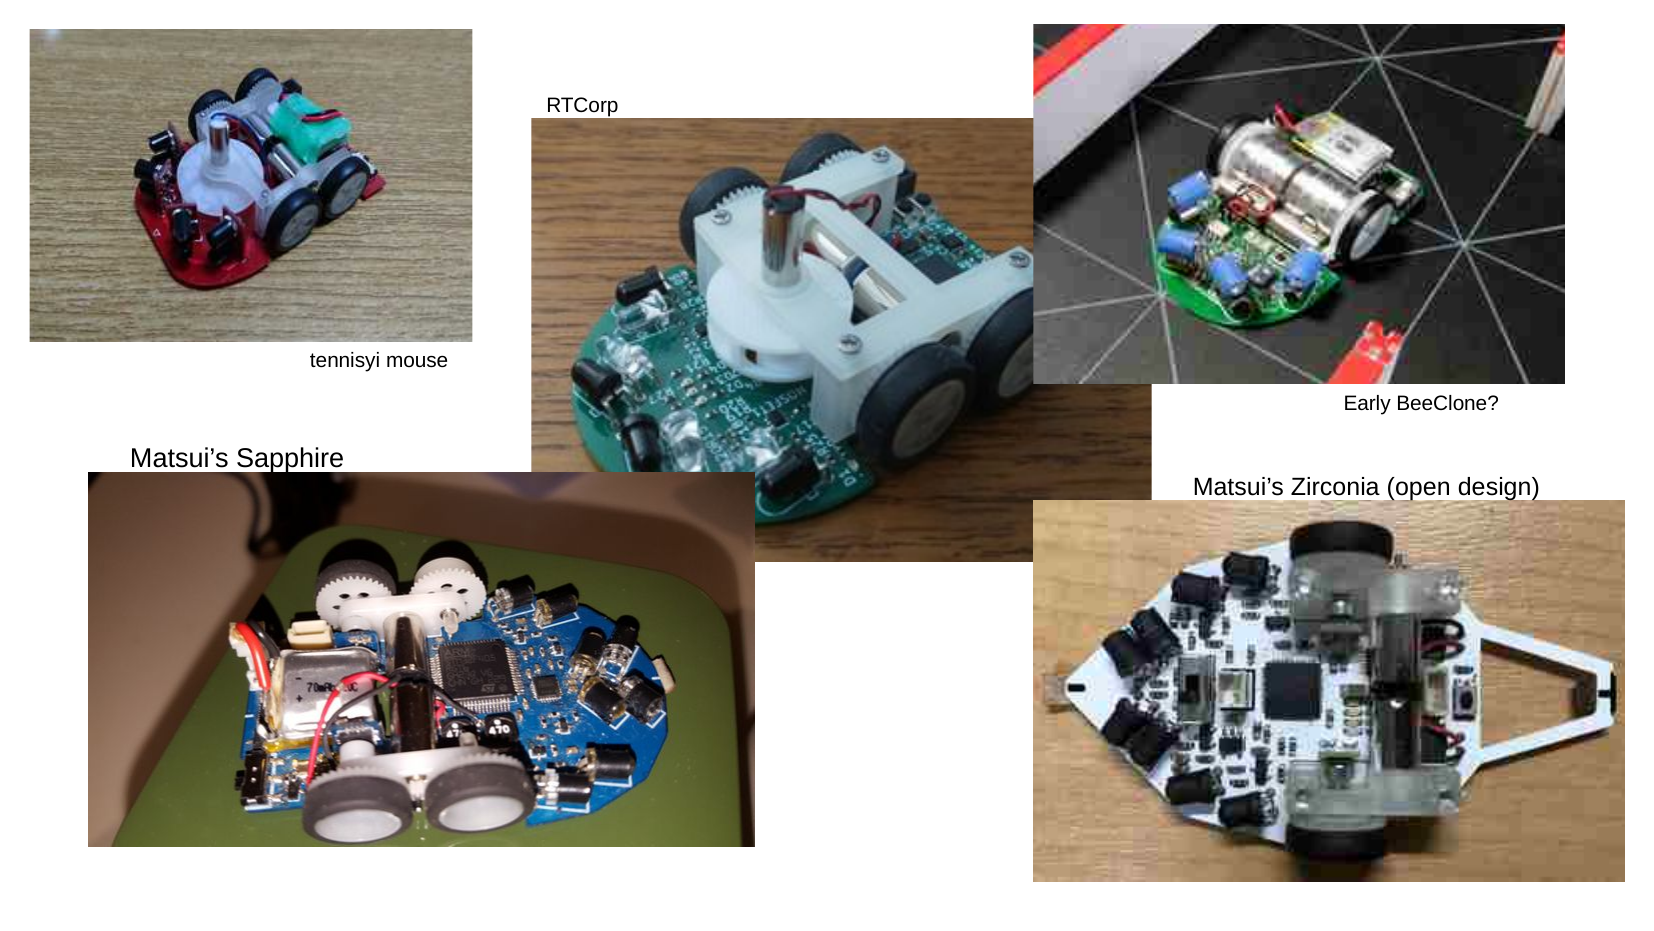

RTCorp
tennisyi mouse
Early BeeClone?
# Matsui’s Sapphire
Matsui’s Zirconia (open design)